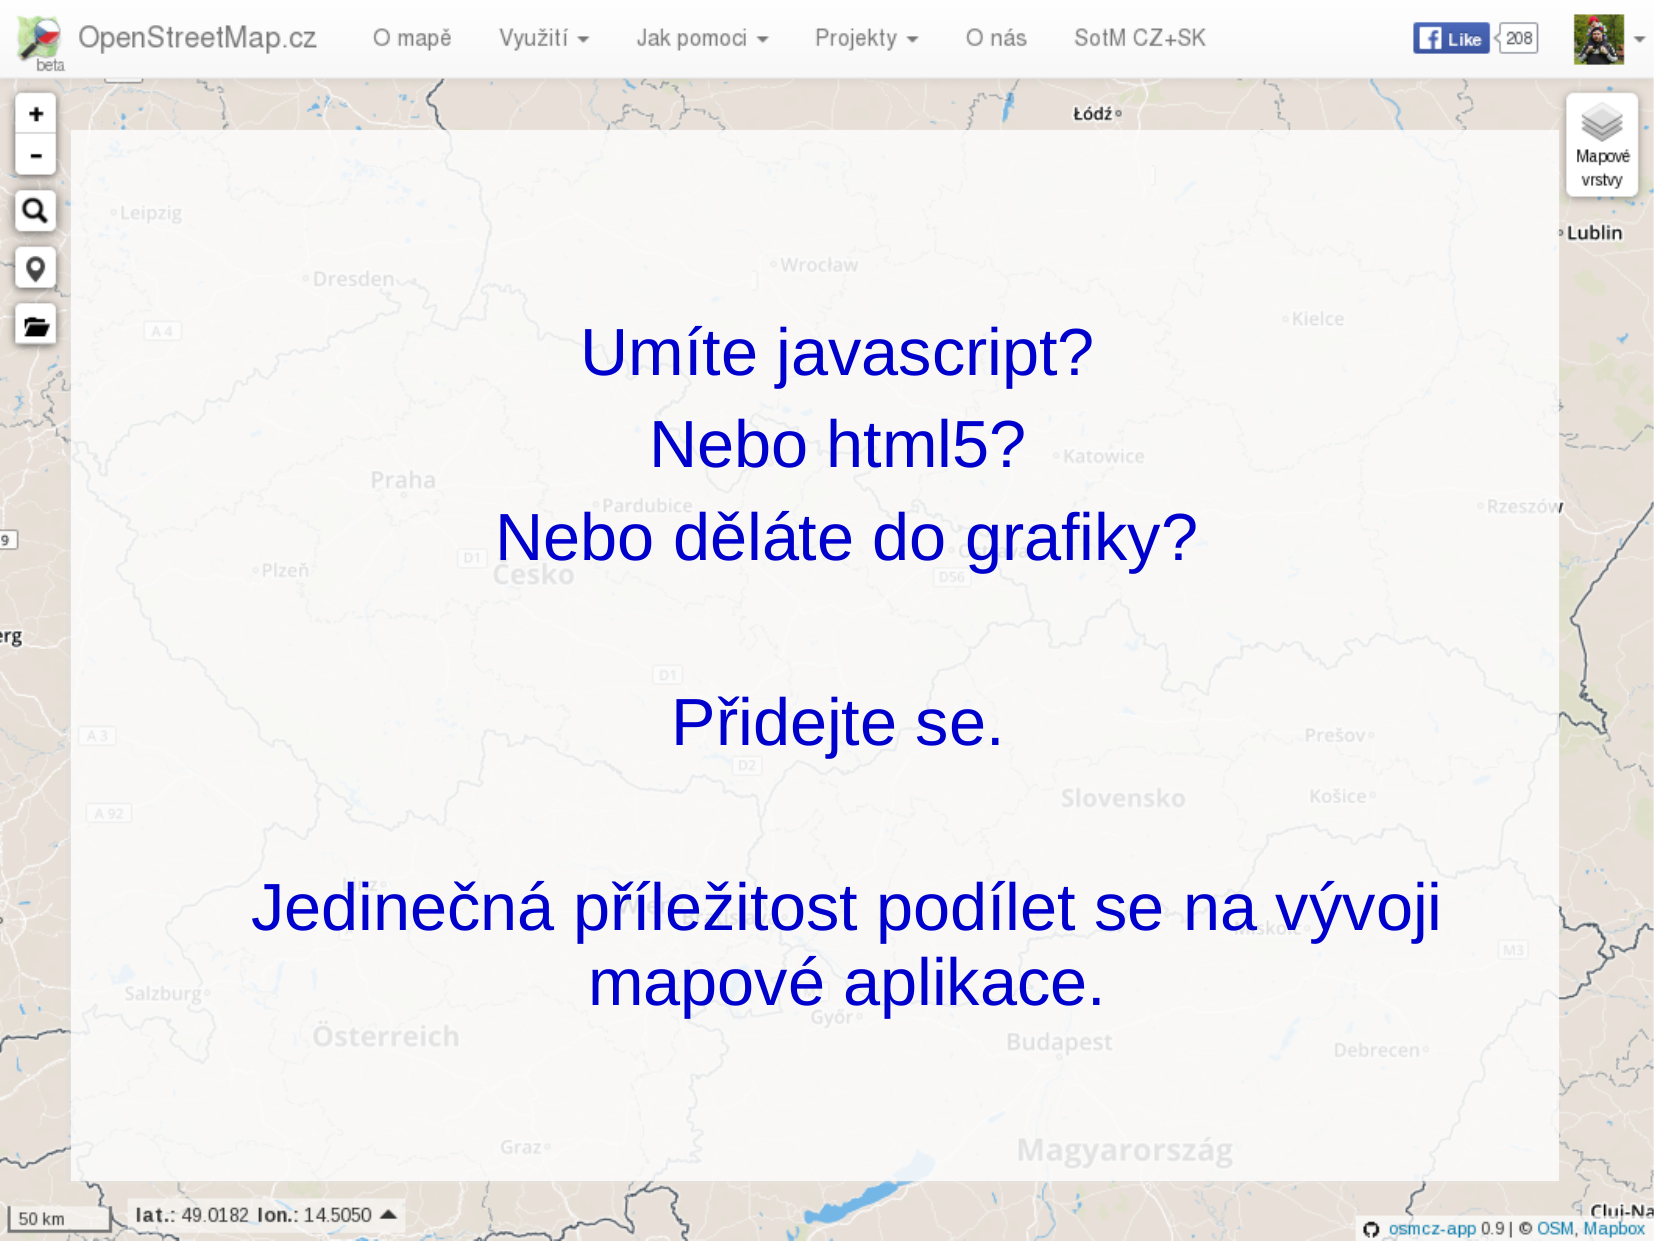

# Umíte javascript?
Nebo html5?
Nebo děláte do grafiky?
Přidejte se.
Jedinečná příležitost podílet se na vývoji mapové aplikace.